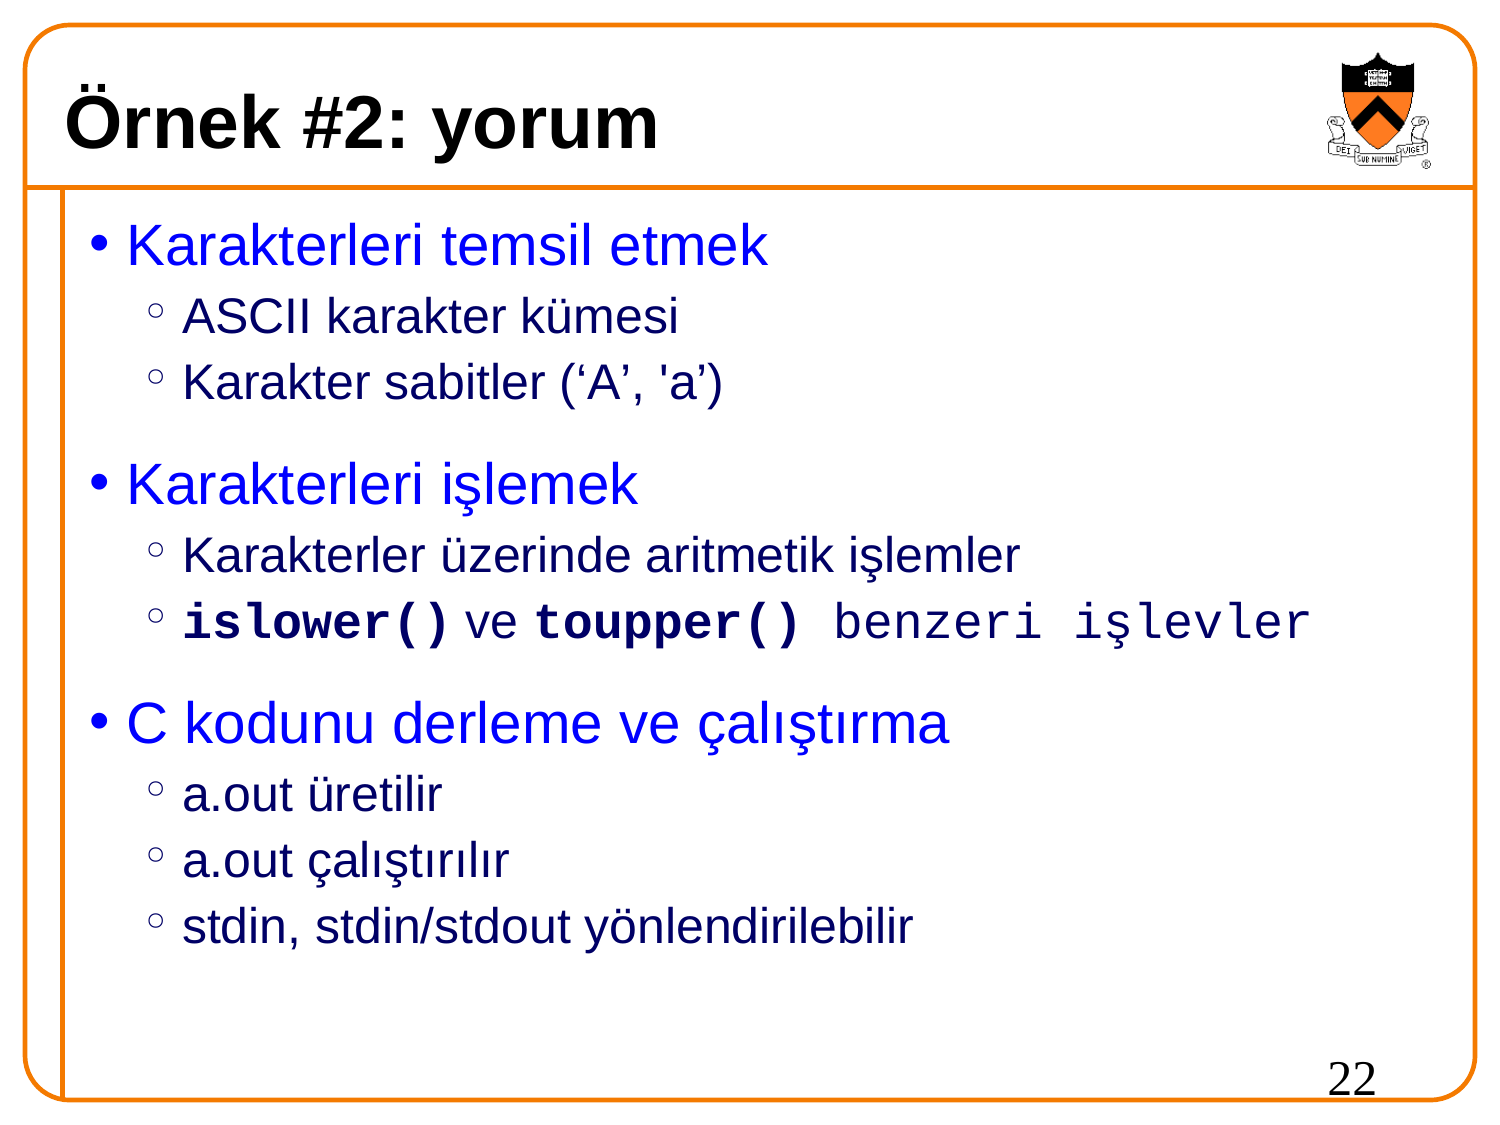

# Örnek #2: yorum
Karakterleri temsil etmek
ASCII karakter kümesi
Karakter sabitler (‘A’, 'a’)
Karakterleri işlemek
Karakterler üzerinde aritmetik işlemler
islower() ve toupper() benzeri işlevler
C kodunu derleme ve çalıştırma
a.out üretilir
a.out çalıştırılır
stdin, stdin/stdout yönlendirilebilir
22